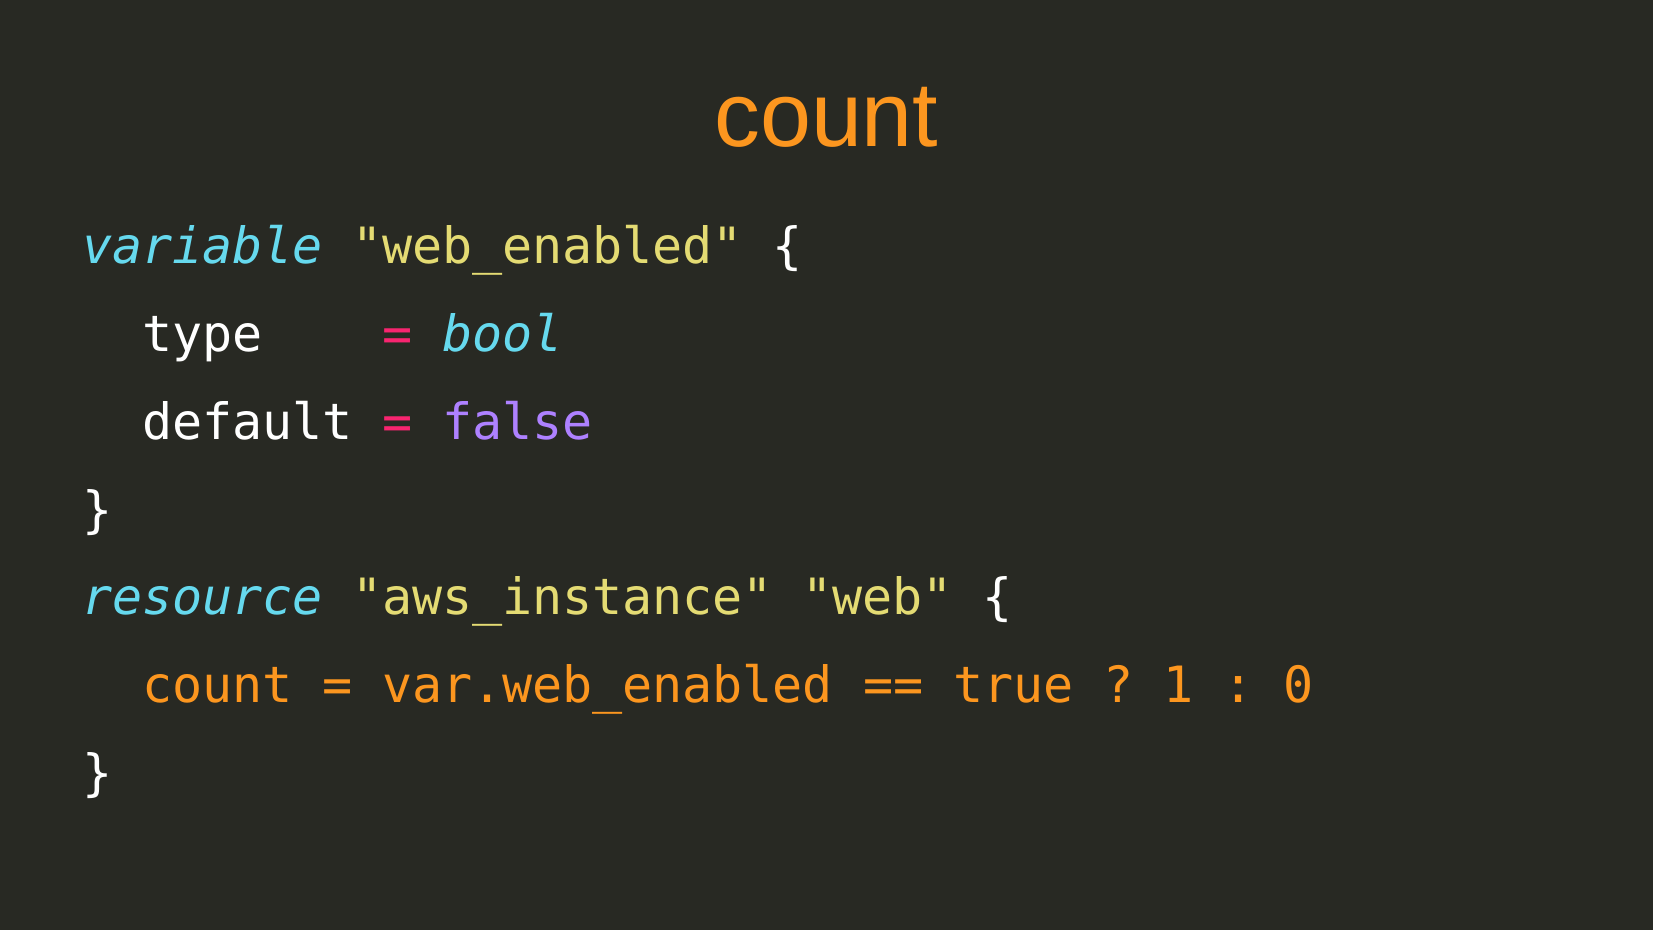

# count
variable "web_enabled" {
 type = bool
 default = false
}
resource "aws_instance" "web" {
 count = var.web_enabled == true ? 1 : 0
}